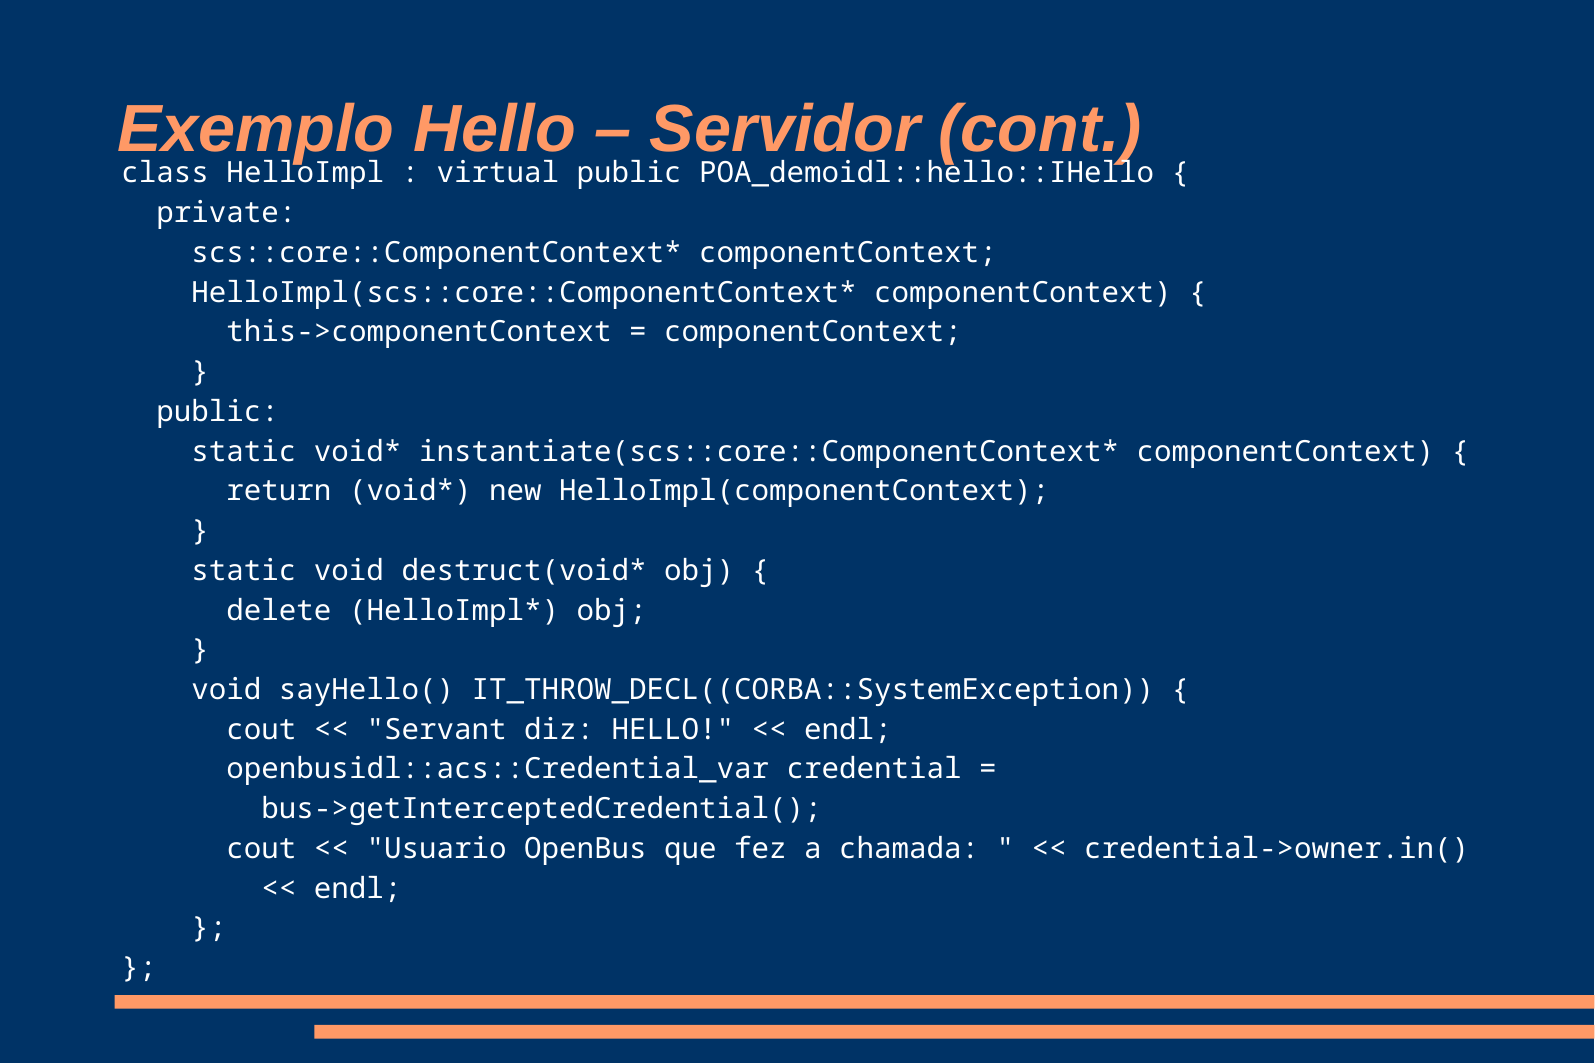

# Exemplo Hello – Servidor (cont.)
class HelloImpl : virtual public POA_demoidl::hello::IHello {
 private:
 scs::core::ComponentContext* componentContext;
 HelloImpl(scs::core::ComponentContext* componentContext) {
 this->componentContext = componentContext;
 }
 public:
 static void* instantiate(scs::core::ComponentContext* componentContext) {
 return (void*) new HelloImpl(componentContext);
 }
 static void destruct(void* obj) {
 delete (HelloImpl*) obj;
 }
 void sayHello() IT_THROW_DECL((CORBA::SystemException)) {
 cout << "Servant diz: HELLO!" << endl;
 openbusidl::acs::Credential_var credential =
 bus->getInterceptedCredential();
 cout << "Usuario OpenBus que fez a chamada: " << credential->owner.in()
 << endl;
 };
};